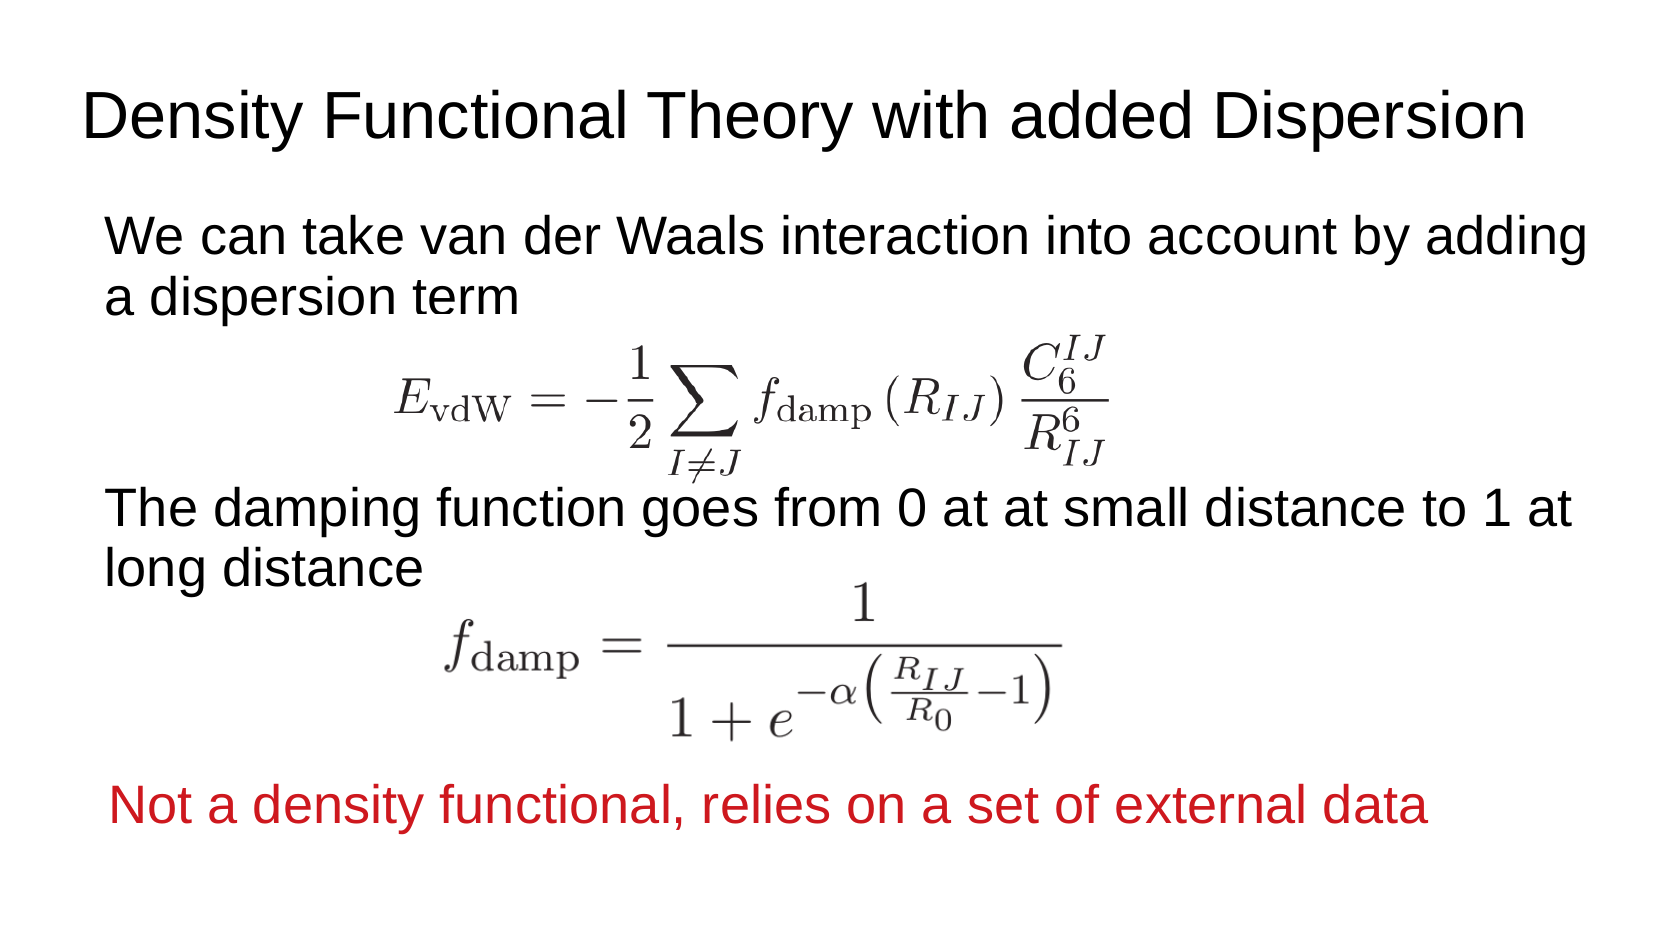

# Density Functional Theory with added Dispersion
We can take van der Waals interaction into account by adding a dispersion term
The damping function goes from 0 at at small distance to 1 at long distance
 Not a density functional, relies on a set of external data